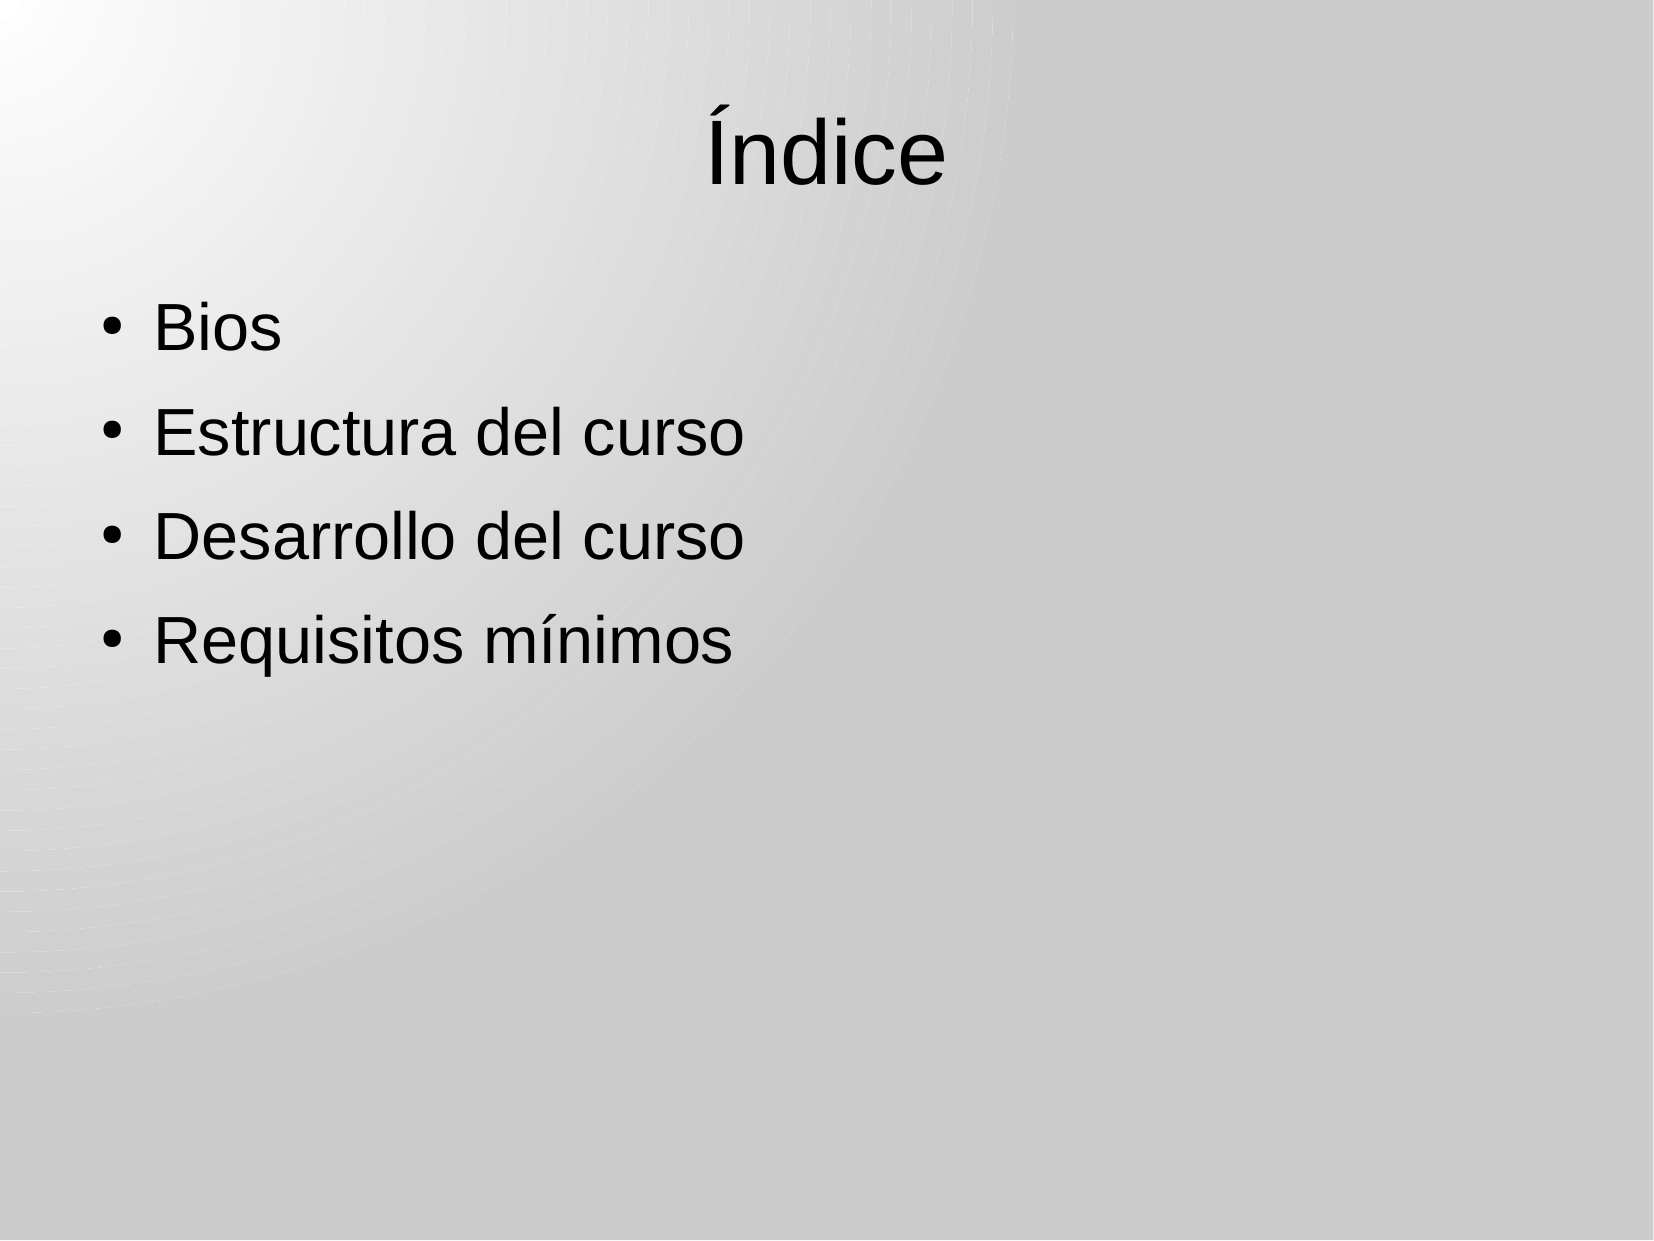

# Índice
Bios
Estructura del curso
Desarrollo del curso
Requisitos mínimos